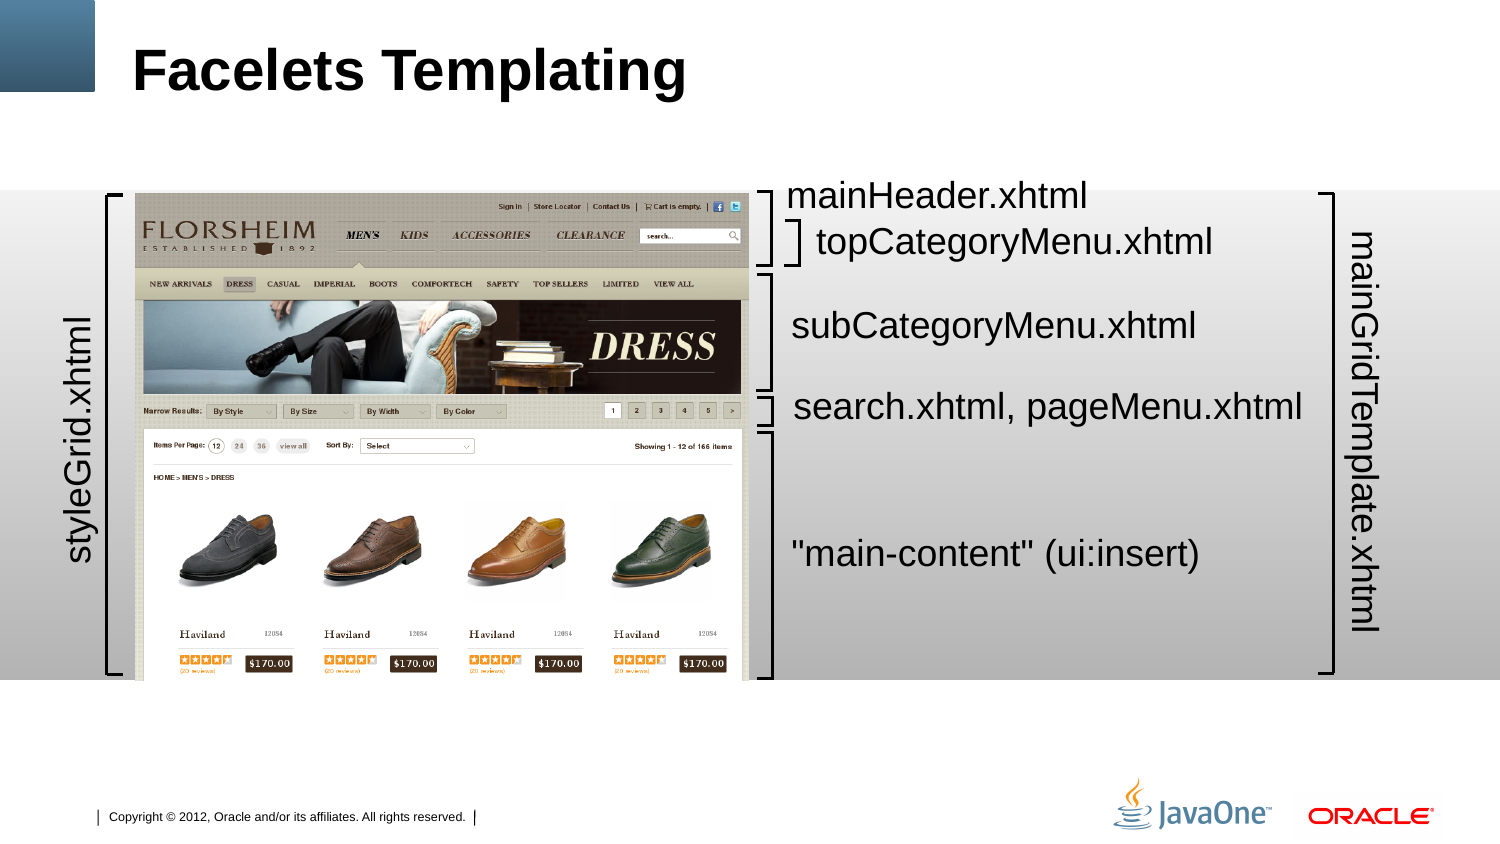

# Facelets Templating
mainHeader.xhtml
topCategoryMenu.xhtml
subCategoryMenu.xhtml
search.xhtml, pageMenu.xhtml
styleGrid.xhtml
mainGridTemplate.xhtml
"main-content" (ui:insert)